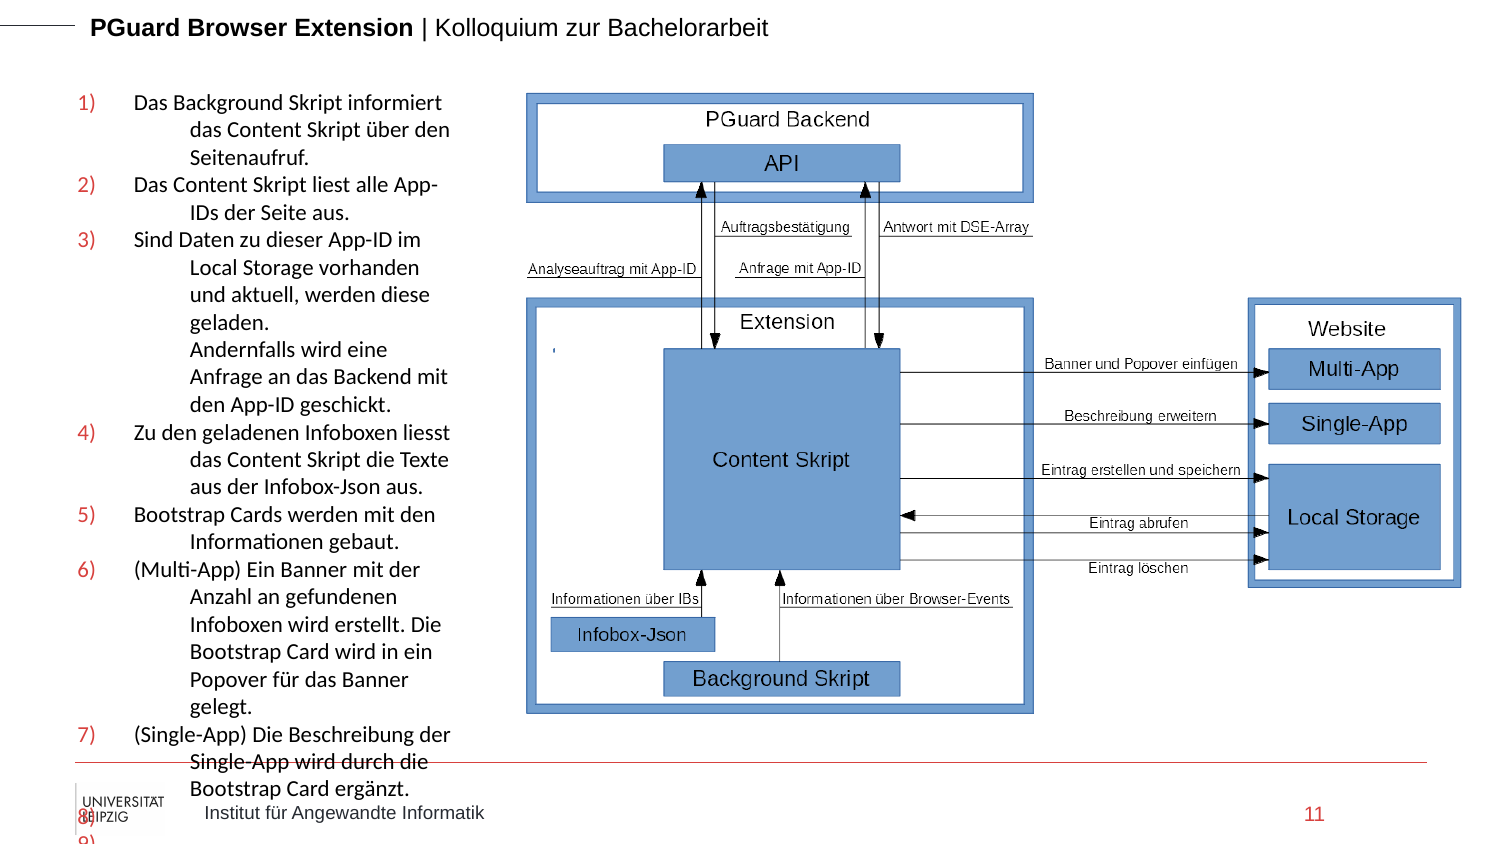

Das Background Skript informiert das Content Skript über den Seitenaufruf.
Das Content Skript liest alle App-IDs der Seite aus.
Sind Daten zu dieser App-ID im Local Storage vorhanden und aktuell, werden diese geladen.
Andernfalls wird eine Anfrage an das Backend mit den App-ID geschickt.
Zu den geladenen Infoboxen liesst das Content Skript die Texte aus der Infobox-Json aus.
Bootstrap Cards werden mit den Informationen gebaut.
(Multi-App) Ein Banner mit der Anzahl an gefundenen Infoboxen wird erstellt. Die Bootstrap Card wird in ein Popover für das Banner gelegt.
(Single-App) Die Beschreibung der Single-App wird durch die Bootstrap Card ergänzt.